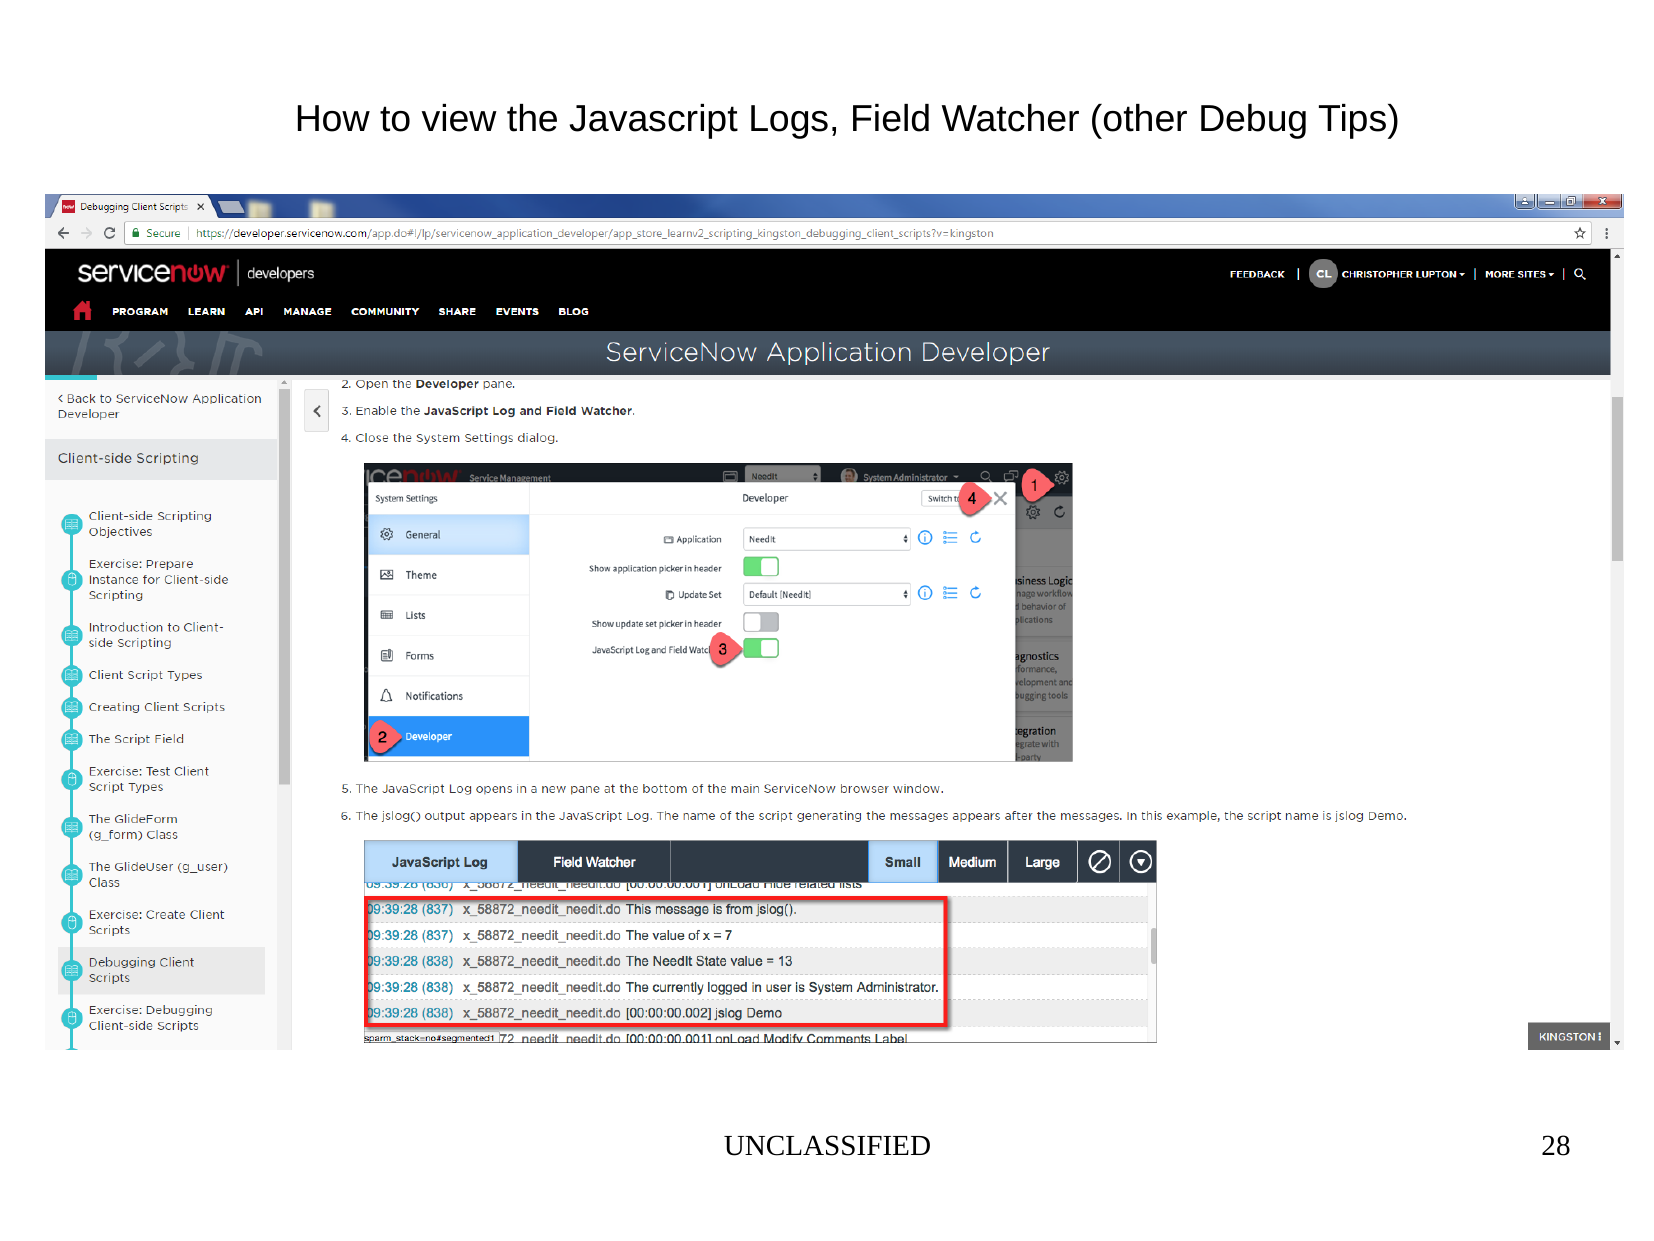

How to view the Javascript Logs, Field Watcher (other Debug Tips)
UNCLASSIFIED
28